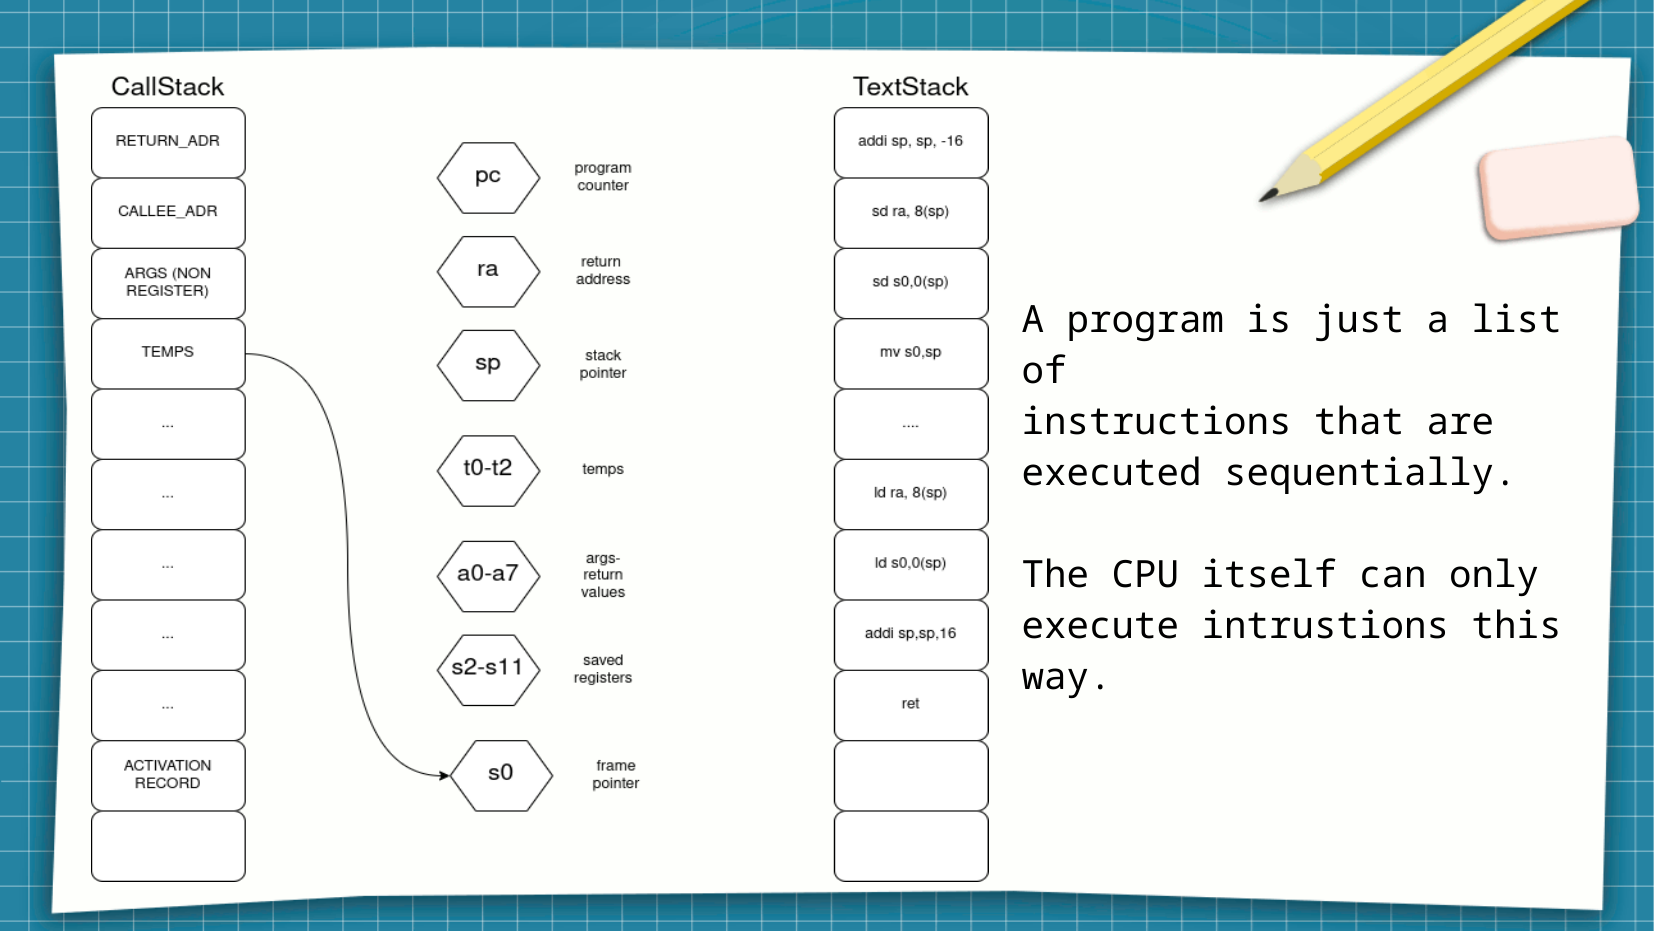

A program is just a list of
instructions that are executed sequentially.
The CPU itself can only execute intrustions this way.